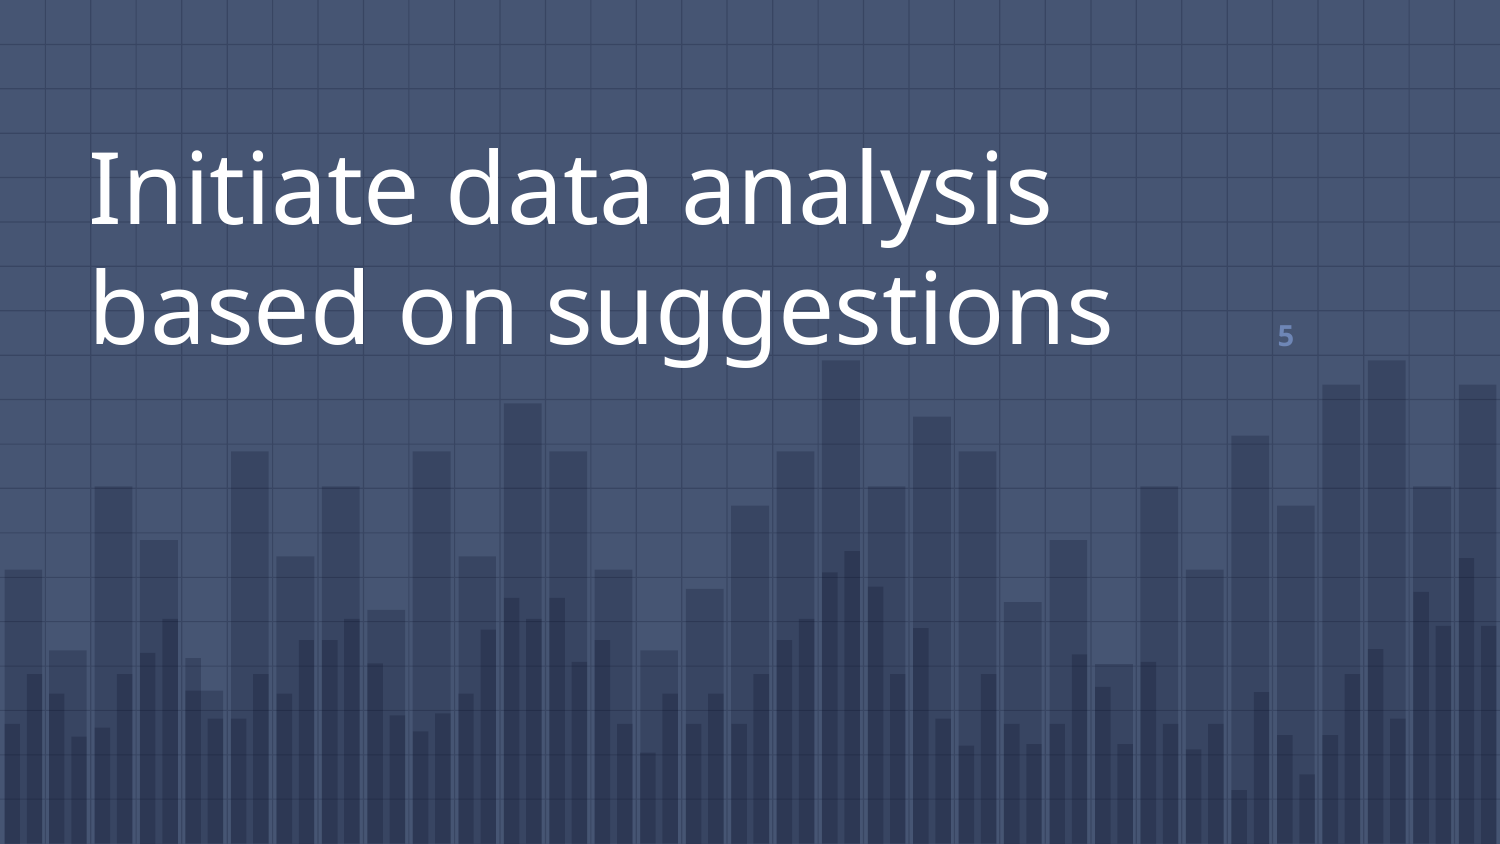

# Initiate data analysis based on suggestions
5